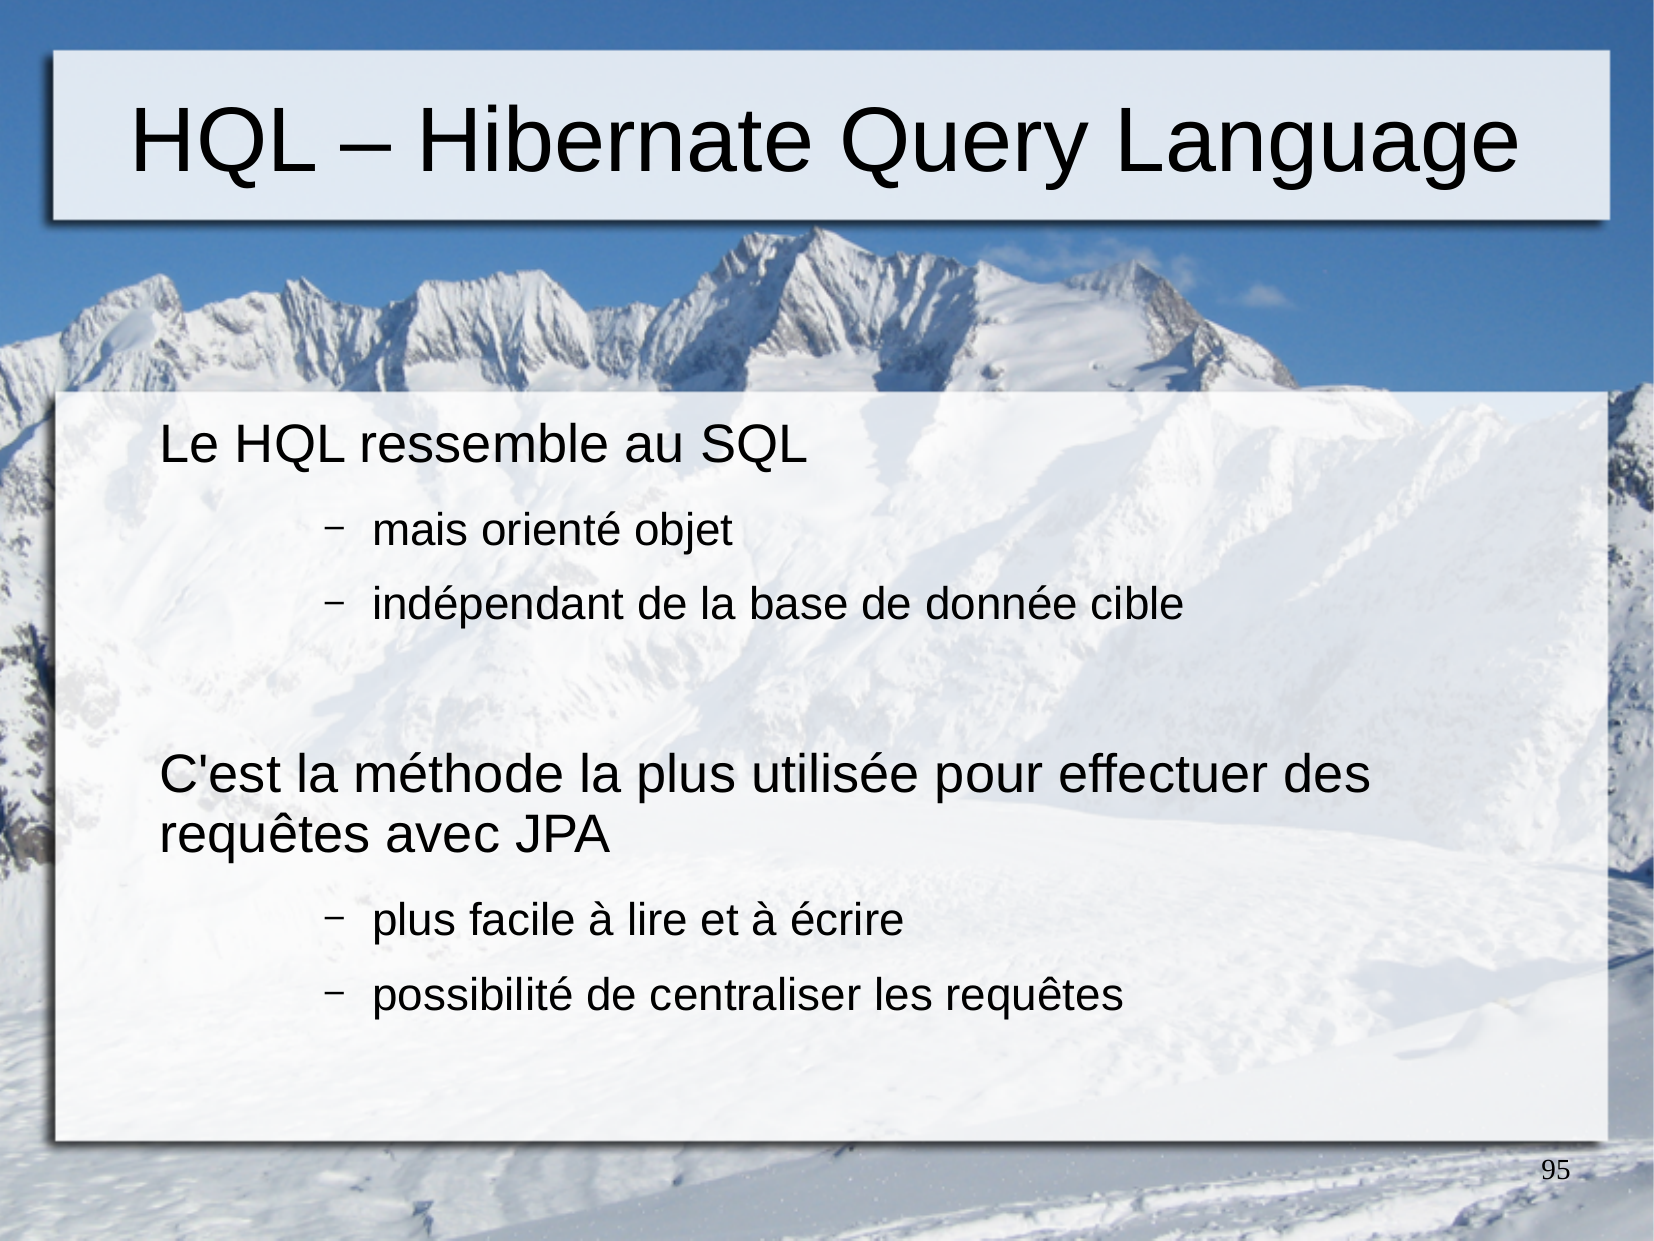

# HQL – Hibernate Query Language
Le HQL ressemble au SQL
mais orienté objet
indépendant de la base de donnée cible
C'est la méthode la plus utilisée pour effectuer des requêtes avec JPA
plus facile à lire et à écrire
possibilité de centraliser les requêtes
95